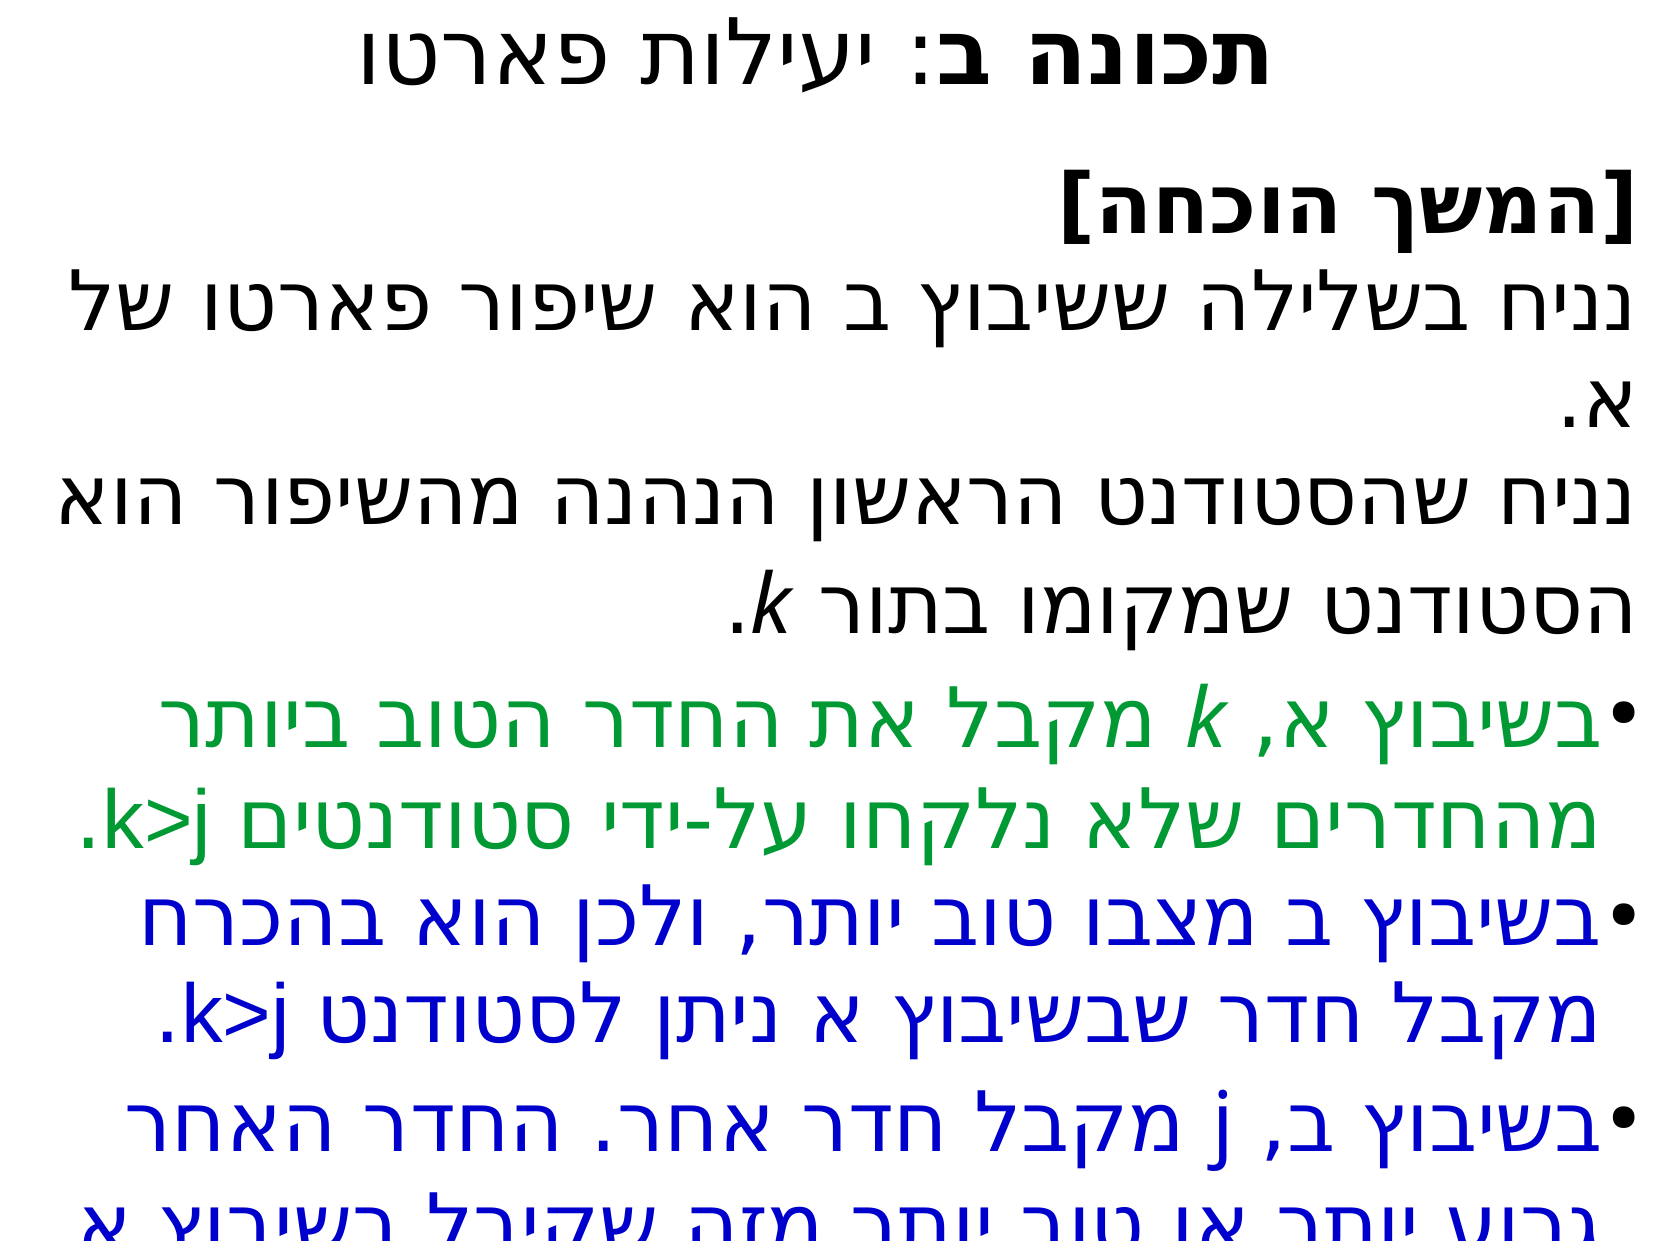

# תכונה ב: יעילות פארטו
[המשך הוכחה]
נניח בשלילה ששיבוץ ב הוא שיפור פארטו של א.
נניח שהסטודנט הראשון הנהנה מהשיפור הוא הסטודנט שמקומו בתור k.
בשיבוץ א, k מקבל את החדר הטוב ביותר מהחדרים שלא נלקחו על-ידי סטודנטים k>j.
בשיבוץ ב מצבו טוב יותר, ולכן הוא בהכרח מקבל חדר שבשיבוץ א ניתן לסטודנט k>j.
בשיבוץ ב, j מקבל חדר אחר. החדר האחר גרוע יותר או טוב יותר מזה שקיבל בשיבוץ א. אם הוא גרוע יותר – זה לא שיפור פארטו. אם הוא טוב יותר - זו סתירה להנחה ש-k הוא הראשון. ***